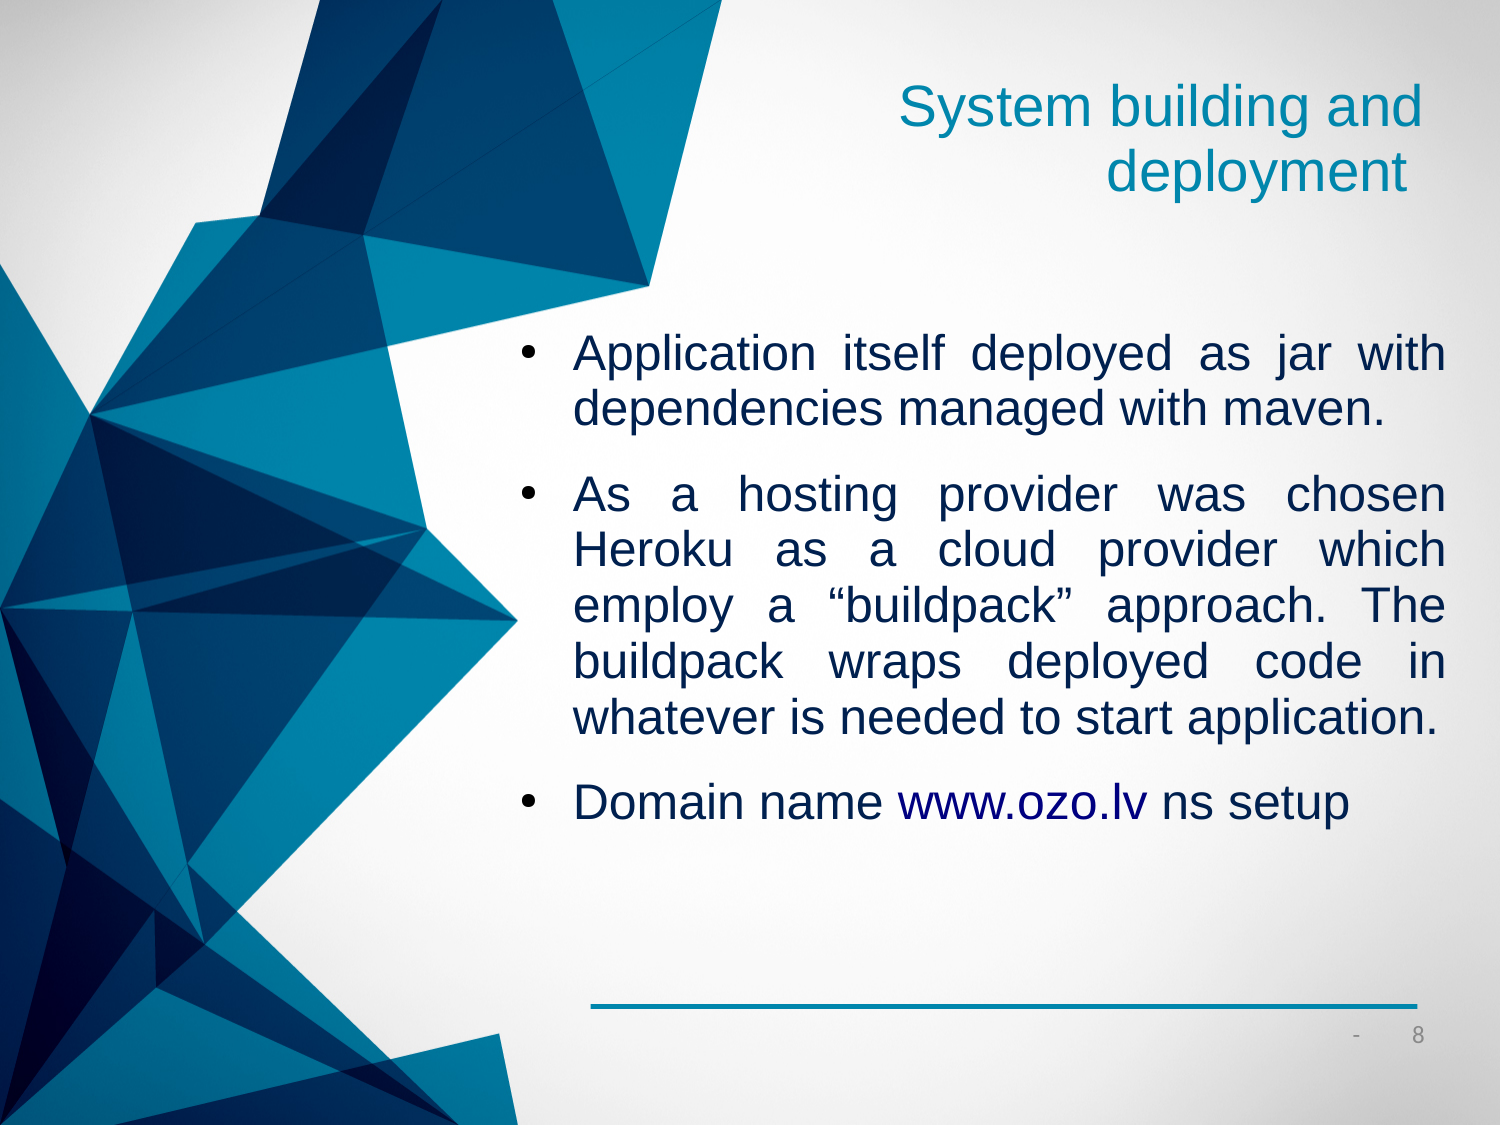

# System building and deployment
Application itself deployed as jar with dependencies managed with maven.
As a hosting provider was chosen Heroku as a cloud provider which employ a “buildpack” approach. The buildpack wraps deployed code in whatever is needed to start application.
Domain name www.ozo.lv ns setup
8